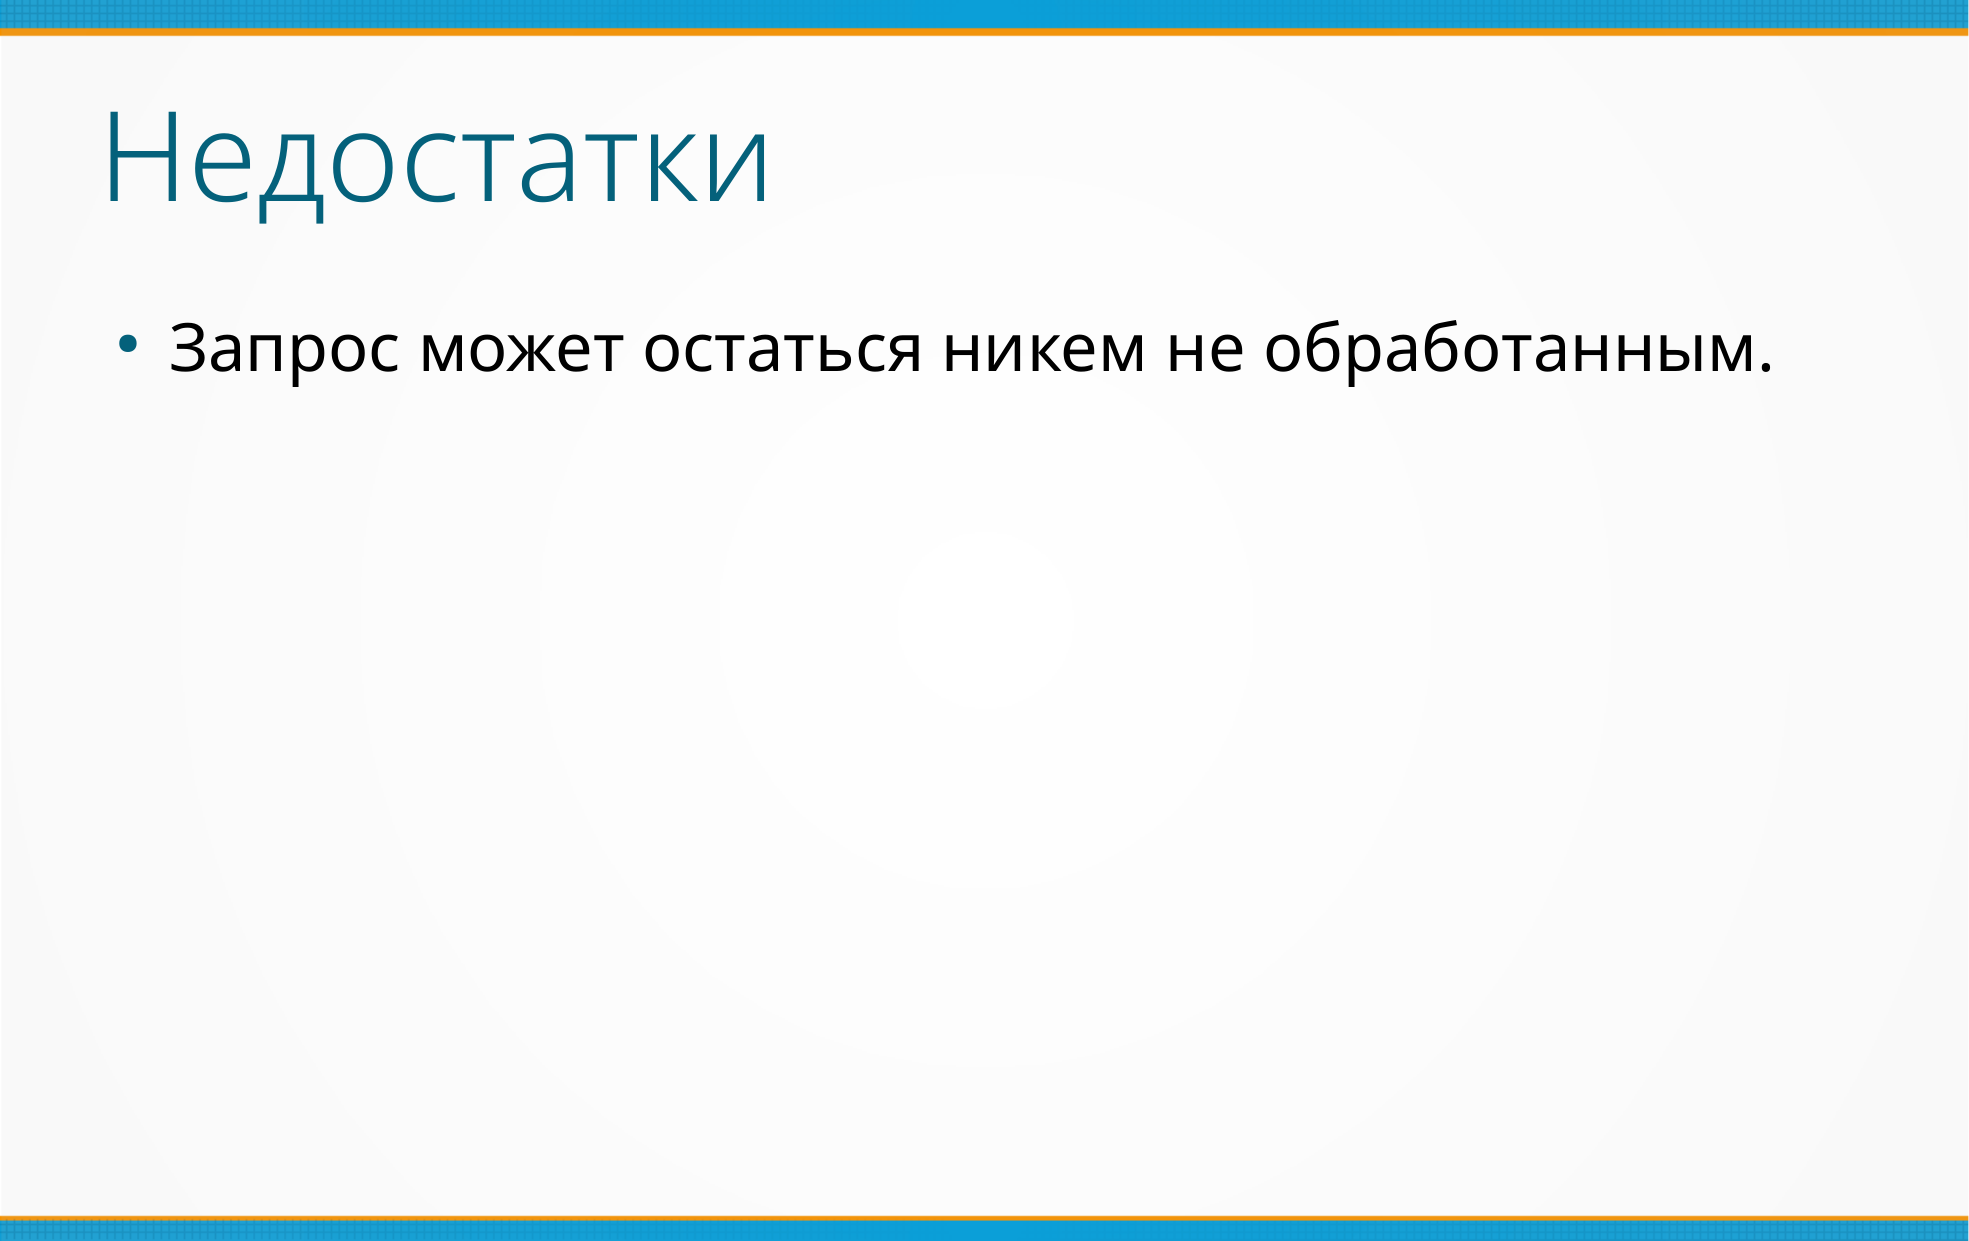

# Недостатки
Запрос может остаться никем не обработанным.